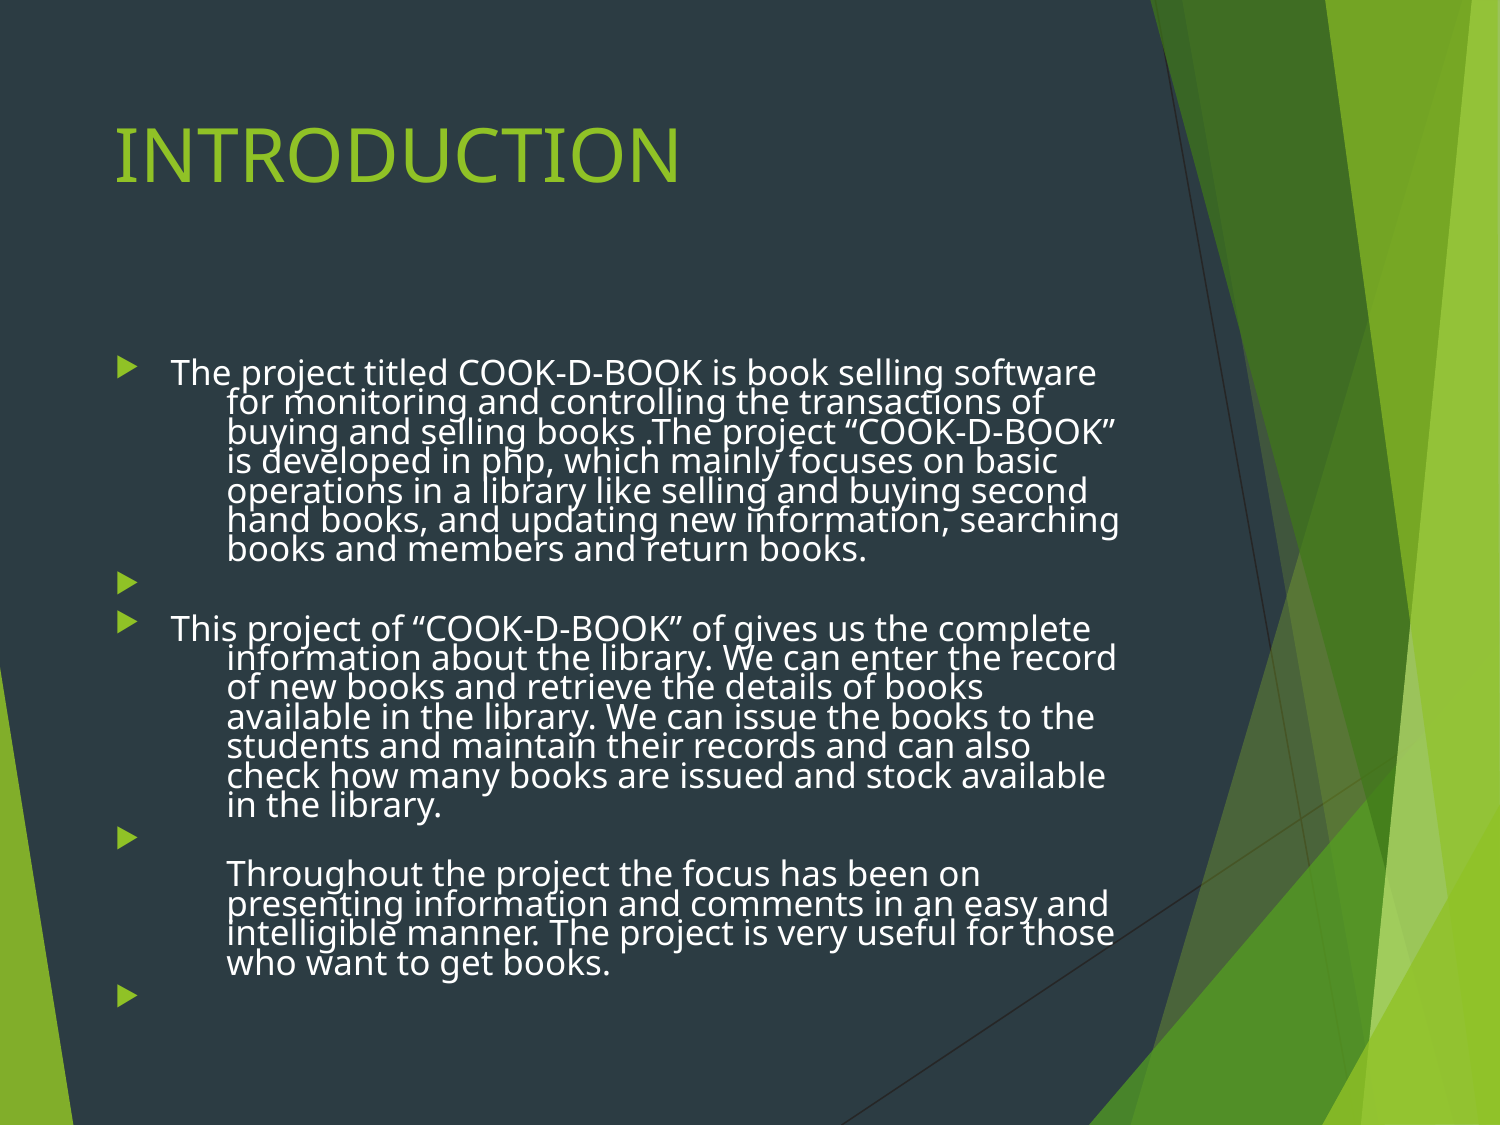

# INTRODUCTION
The project titled COOK-D-BOOK is book selling software for monitoring and controlling the transactions of buying and selling books .The project “COOK-D-BOOK” is developed in php, which mainly focuses on basic operations in a library like selling and buying second hand books, and updating new information, searching books and members and return books.
This project of “COOK-D-BOOK” of gives us the complete information about the library. We can enter the record of new books and retrieve the details of books available in the library. We can issue the books to the students and maintain their records and can also check how many books are issued and stock available in the library.
Throughout the project the focus has been on presenting information and comments in an easy and intelligible manner. The project is very useful for those who want to get books.